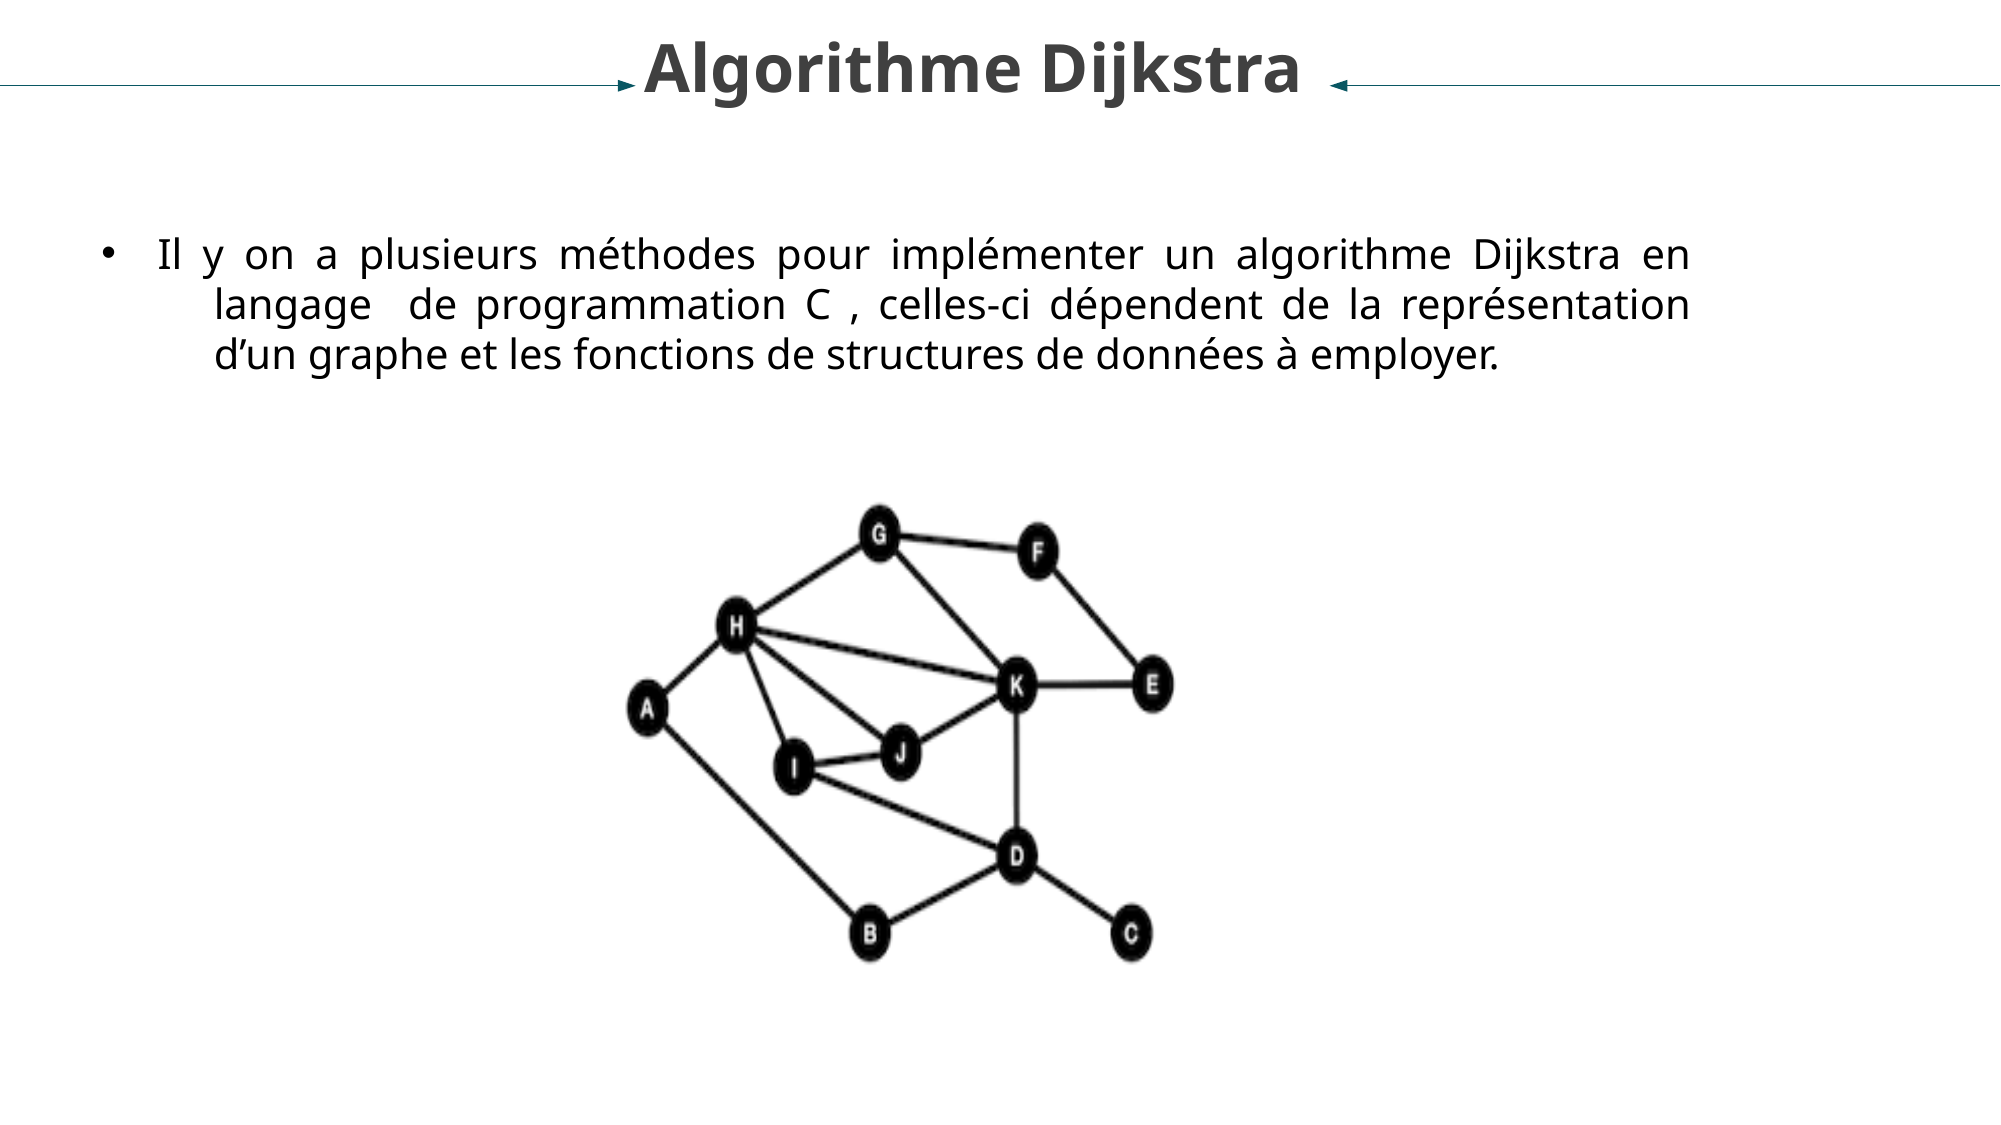

Algorithme Dijkstra
# Analyse du projet : diapositive 3
Il y on a plusieurs méthodes pour implémenter un algorithme Dijkstra en langage de programmation C , celles-ci dépendent de la représentation d’un graphe et les fonctions de structures de données à employer.